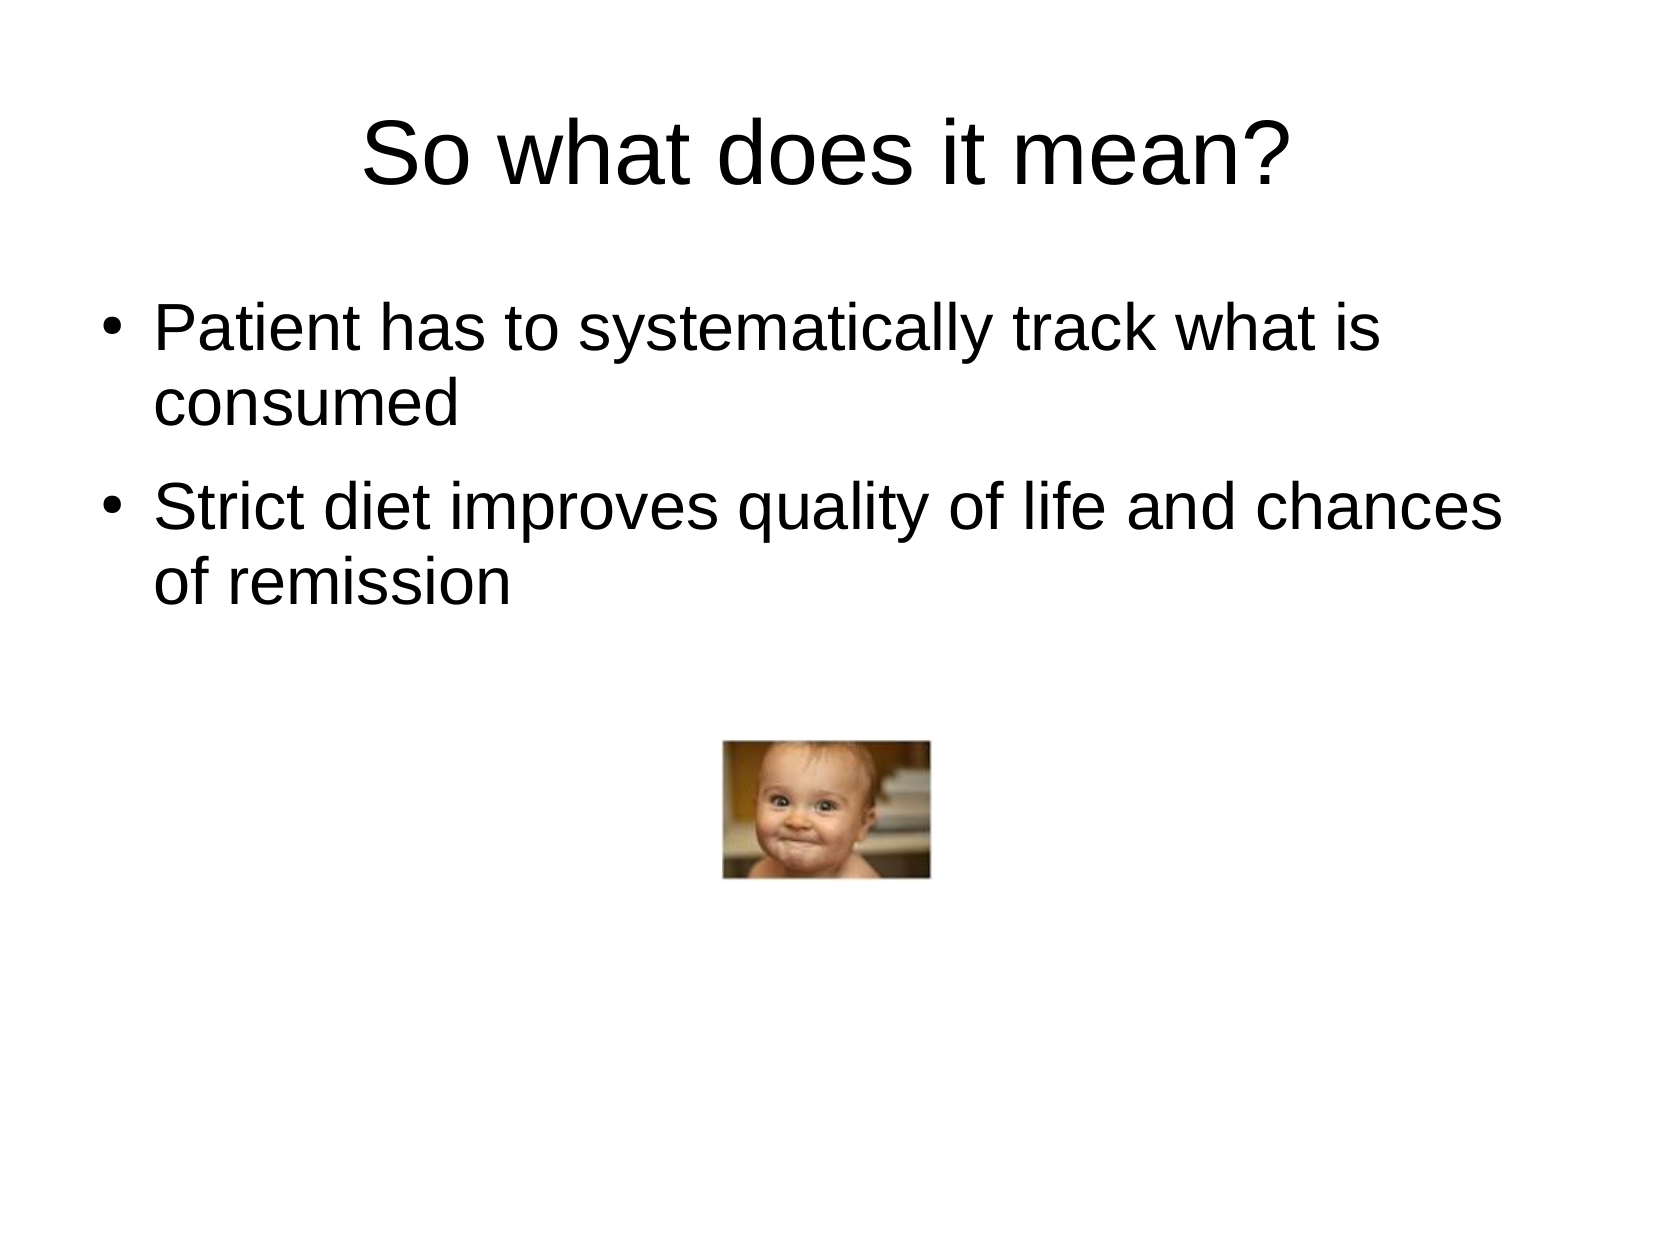

# So what does it mean?
Patient has to systematically track what is consumed
Strict diet improves quality of life and chances of remission